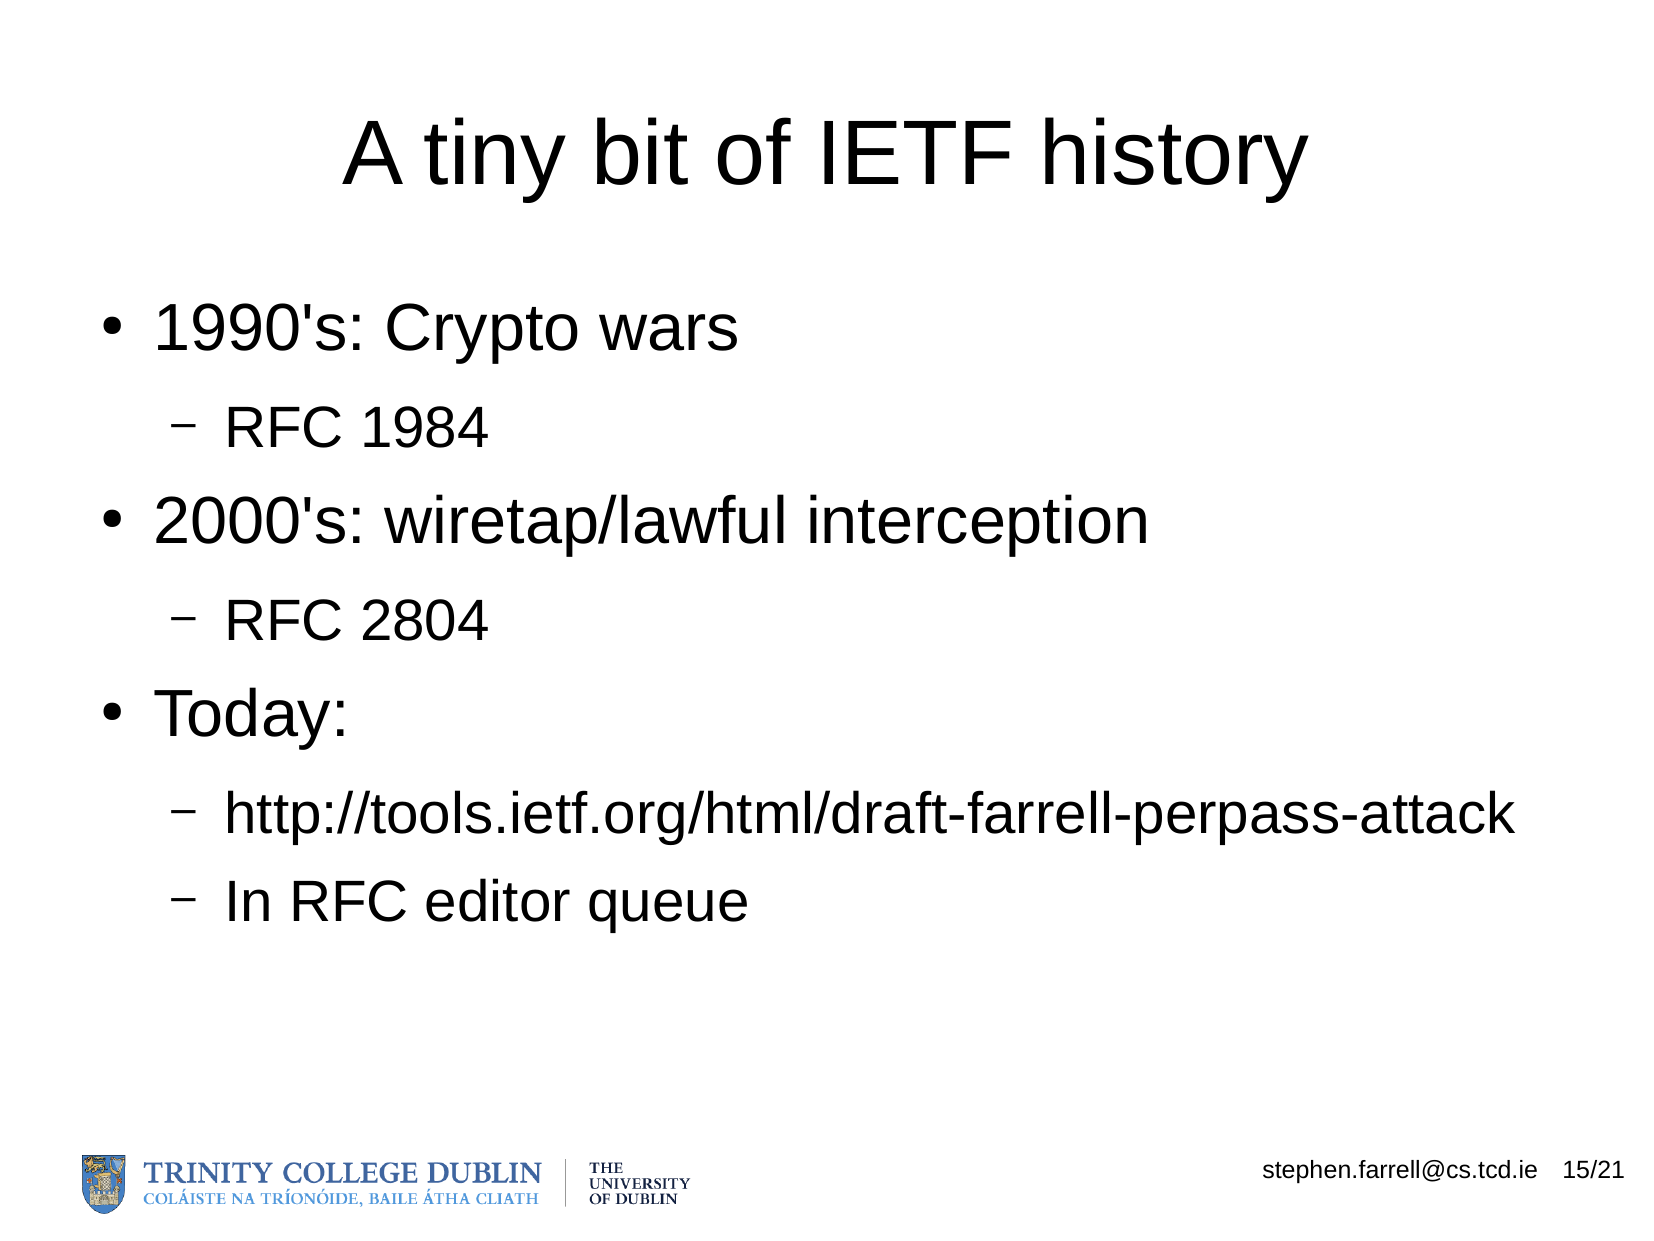

# A tiny bit of IETF history
1990's: Crypto wars
RFC 1984
2000's: wiretap/lawful interception
RFC 2804
Today:
http://tools.ietf.org/html/draft-farrell-perpass-attack
In RFC editor queue